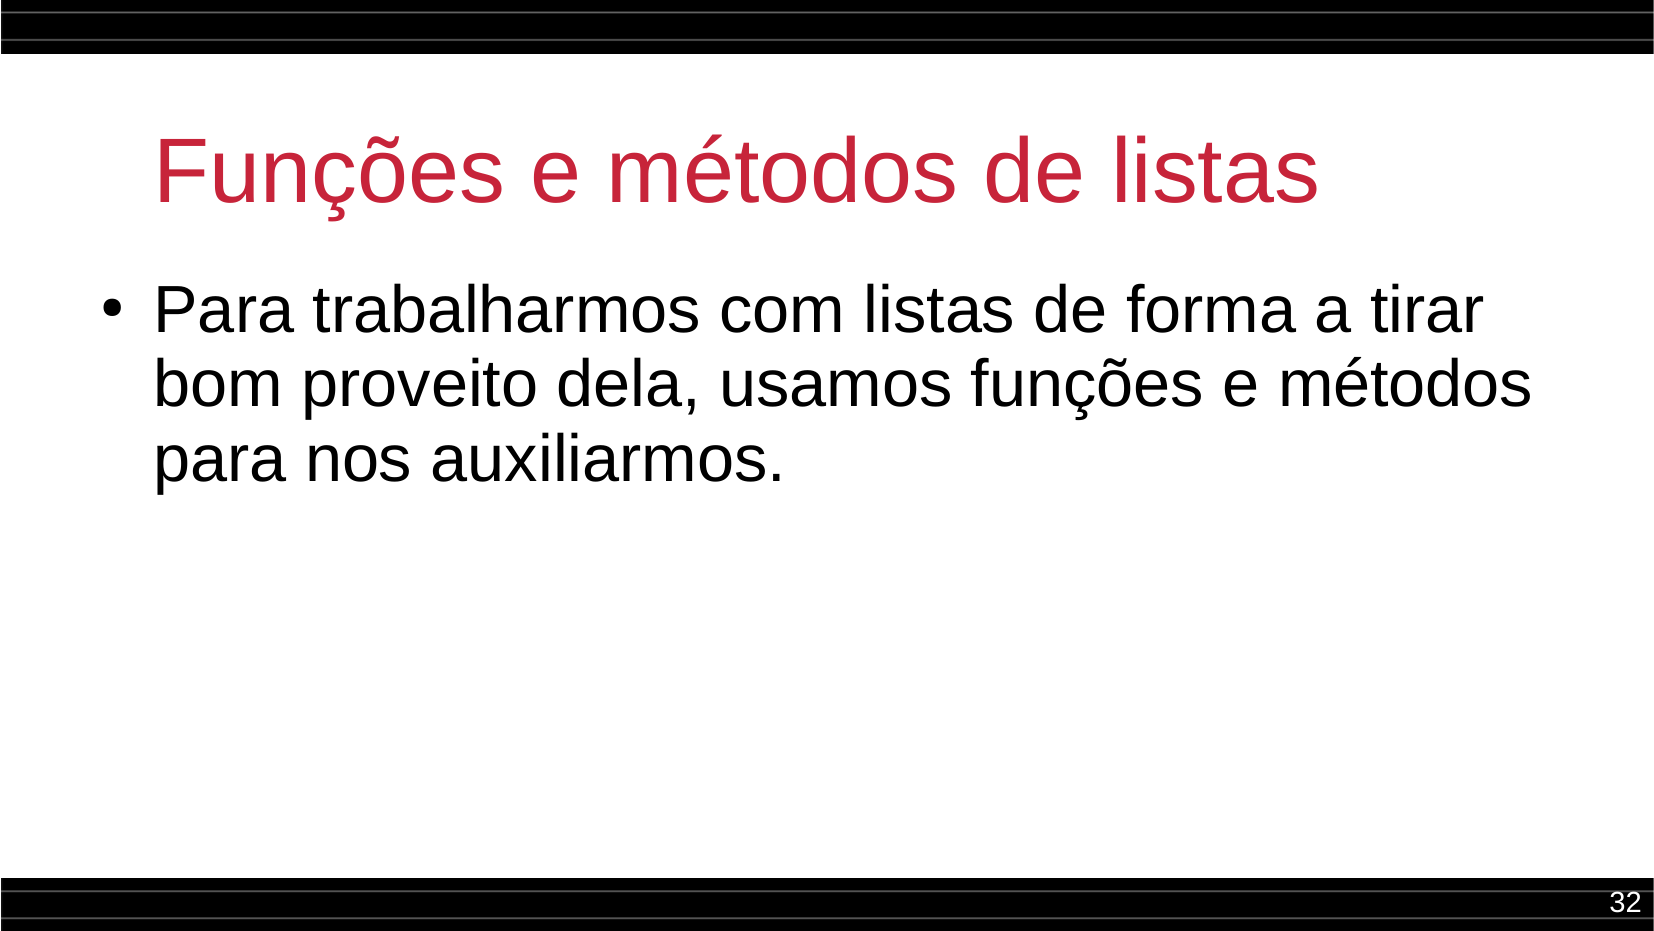

# Funções e métodos de listas
Para trabalharmos com listas de forma a tirar bom proveito dela, usamos funções e métodos para nos auxiliarmos.